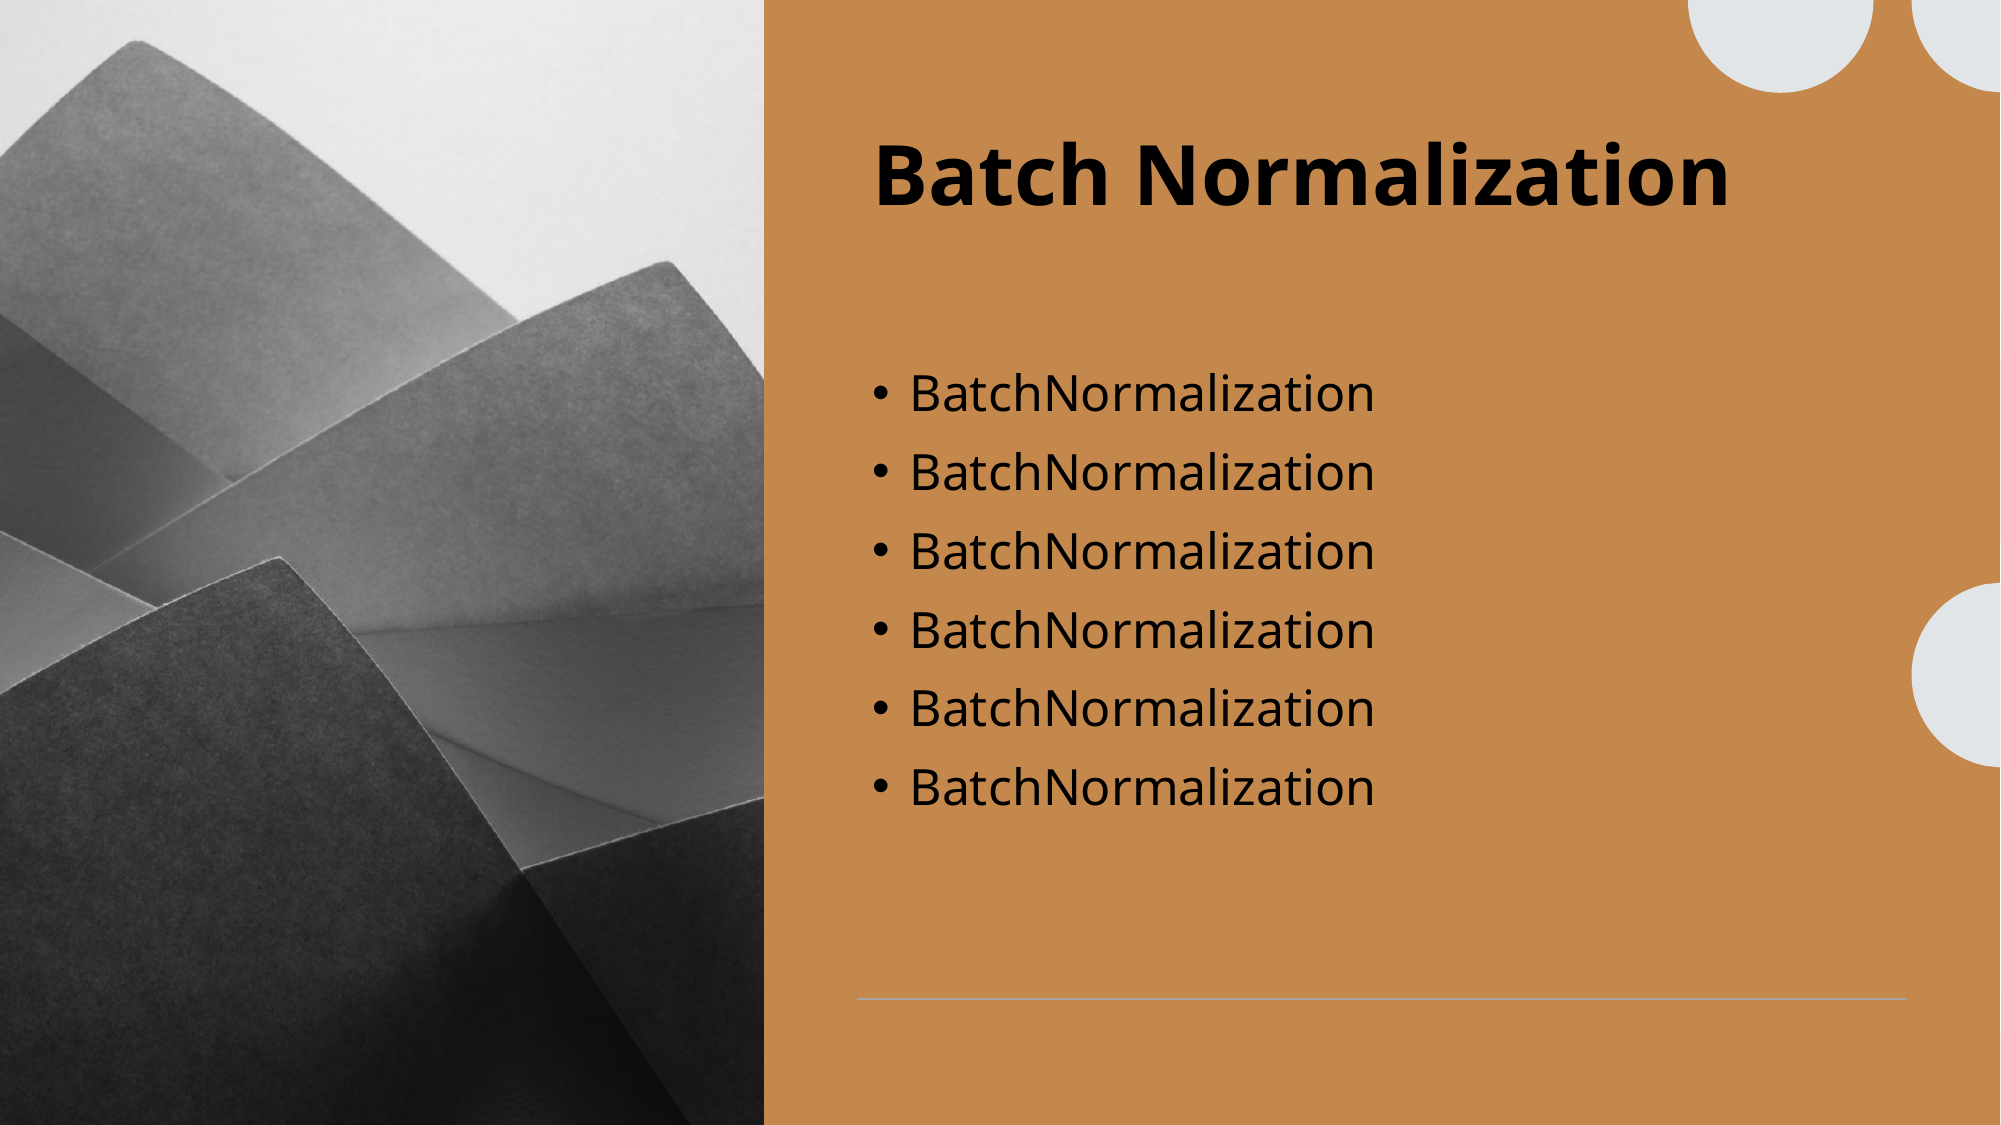

# Batch Normalization
BatchNormalization
BatchNormalization
BatchNormalization
BatchNormalization
BatchNormalization
BatchNormalization